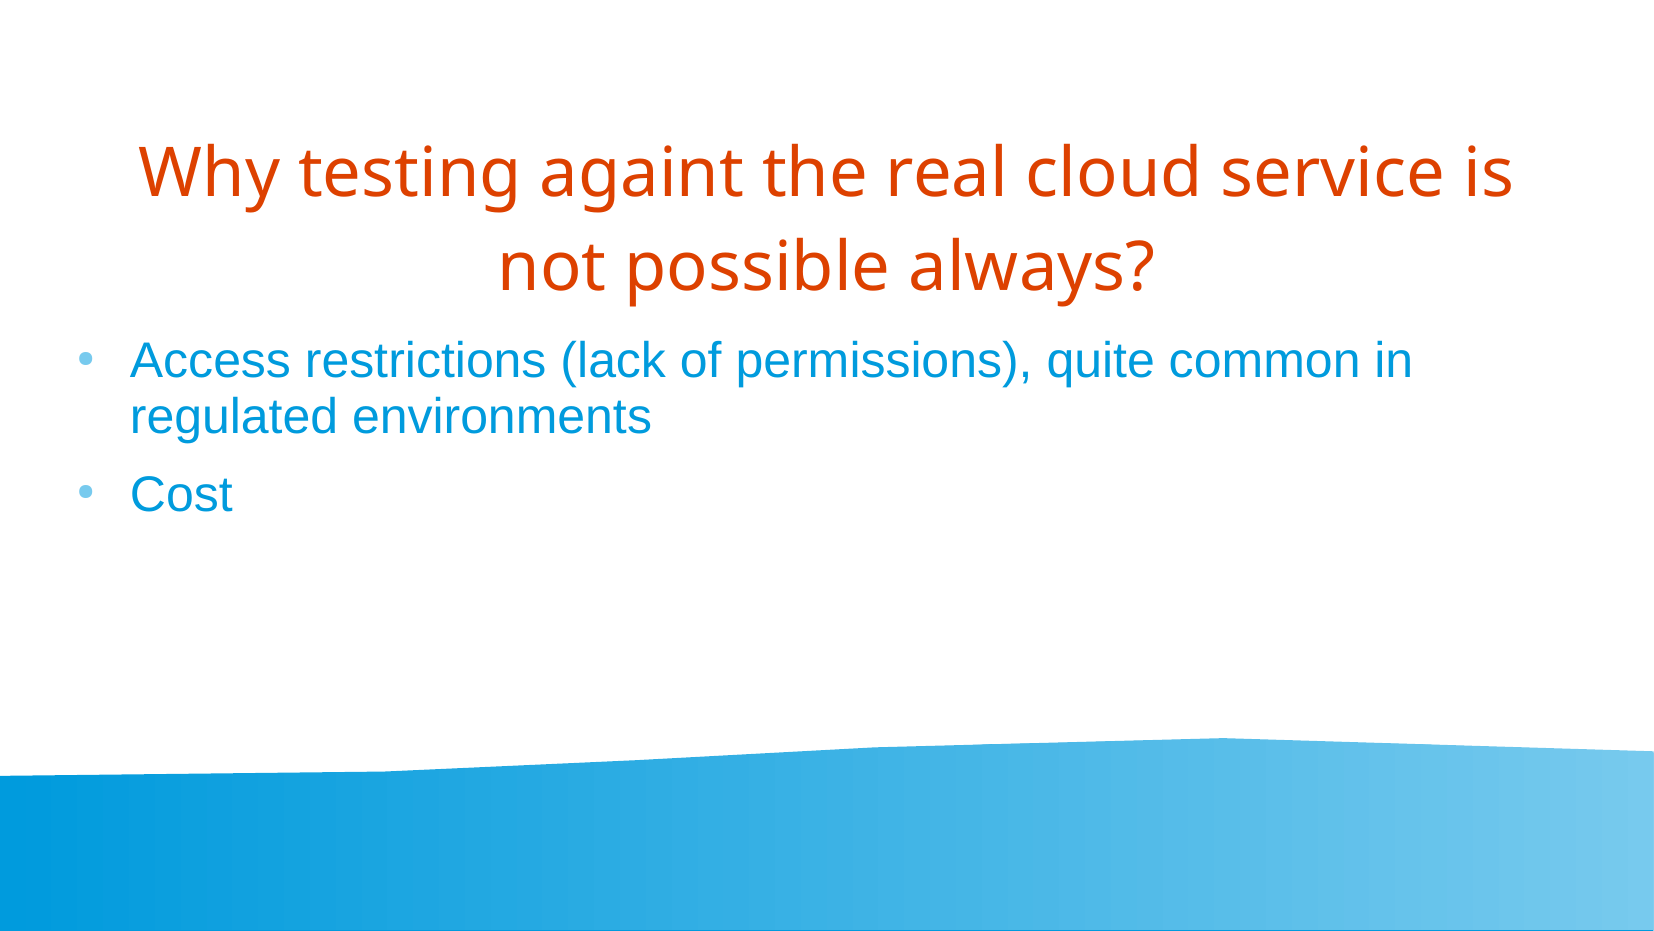

# Why testing againt the real cloud service is not possible always?
Access restrictions (lack of permissions), quite common in regulated environments
Cost